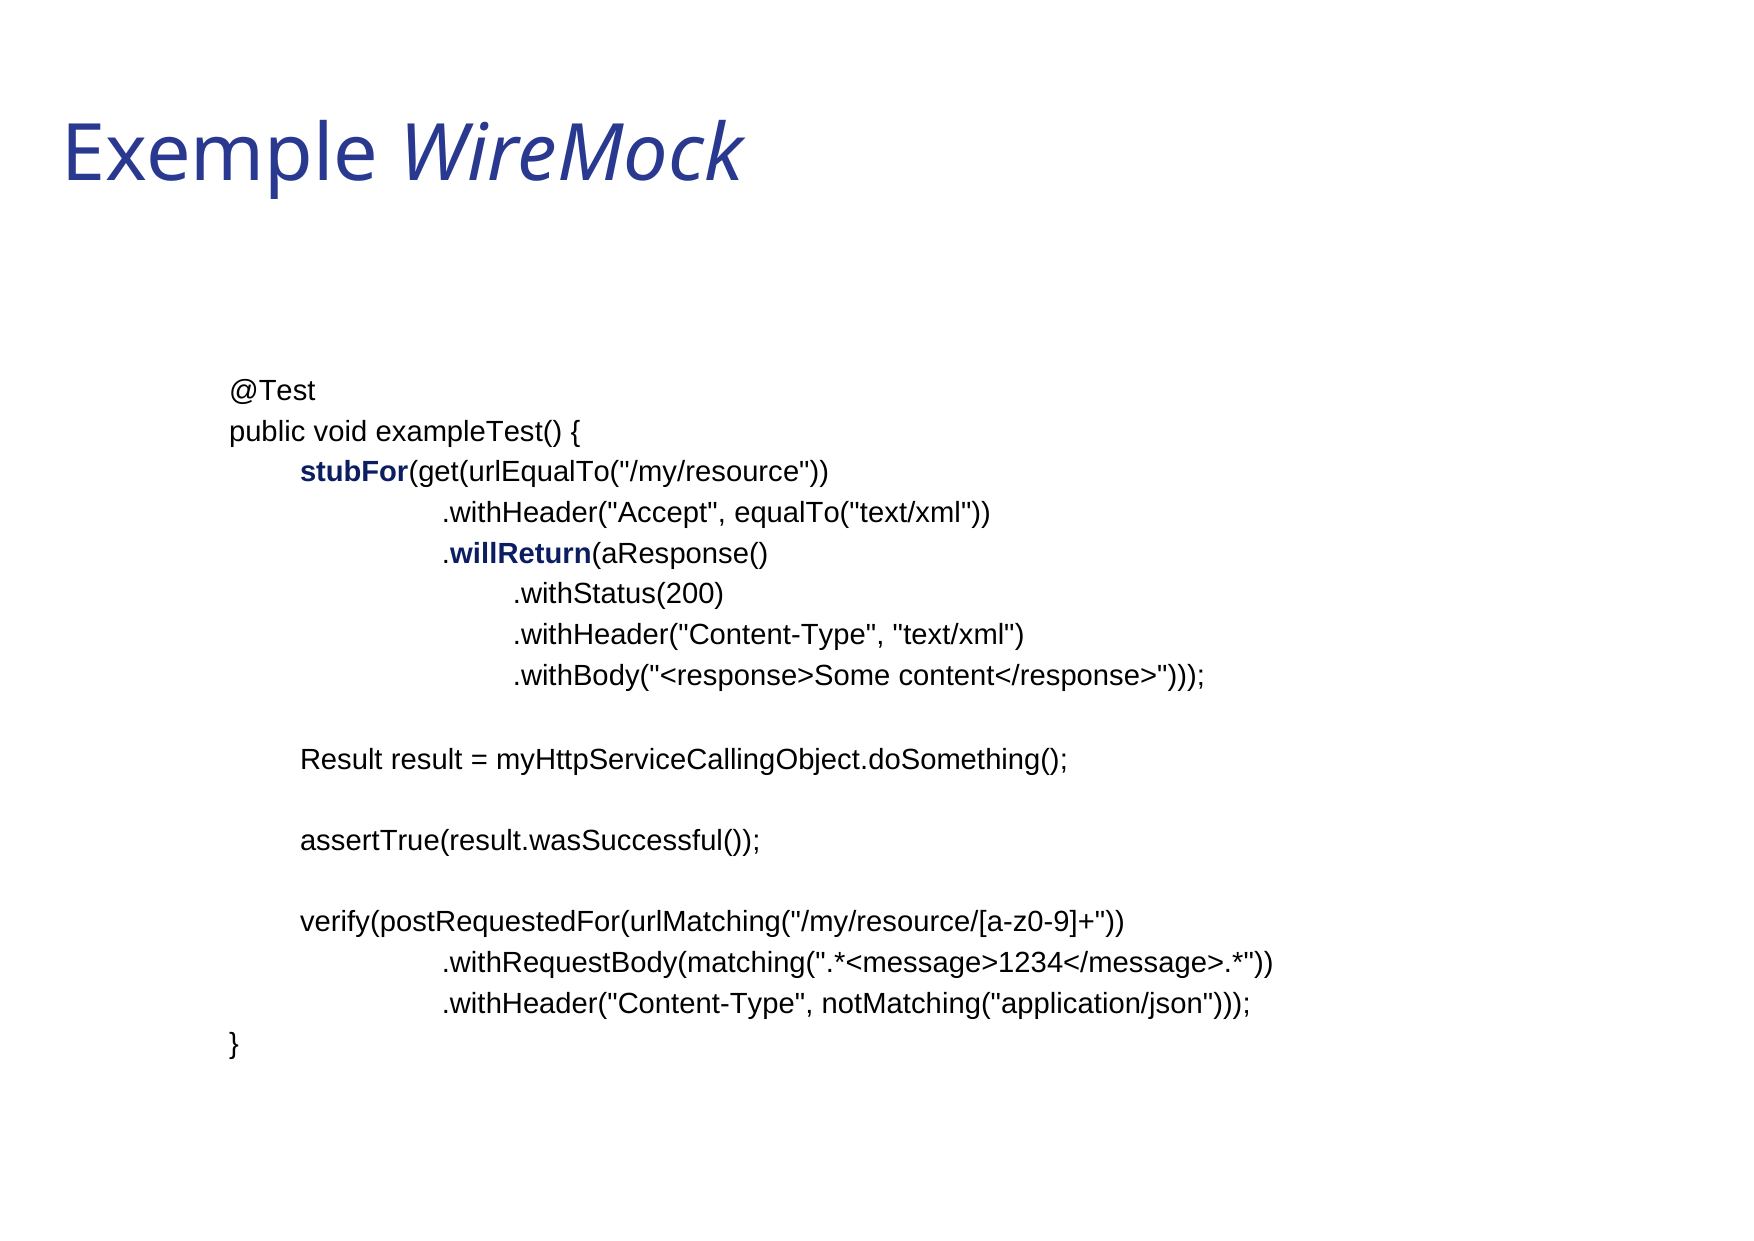

# Exemple WireMock
@Test
public void exampleTest() {
stubFor(get(urlEqualTo("/my/resource"))
.withHeader("Accept", equalTo("text/xml"))
.willReturn(aResponse()
.withStatus(200)
.withHeader("Content-Type", "text/xml")
.withBody("<response>Some content</response>")));
Result result = myHttpServiceCallingObject.doSomething();
assertTrue(result.wasSuccessful()); verify(postRequestedFor(urlMatching("/my/resource/[a-z0-9]+"))
.withRequestBody(matching(".*<message>1234</message>.*"))
.withHeader("Content-Type", notMatching("application/json")));
}